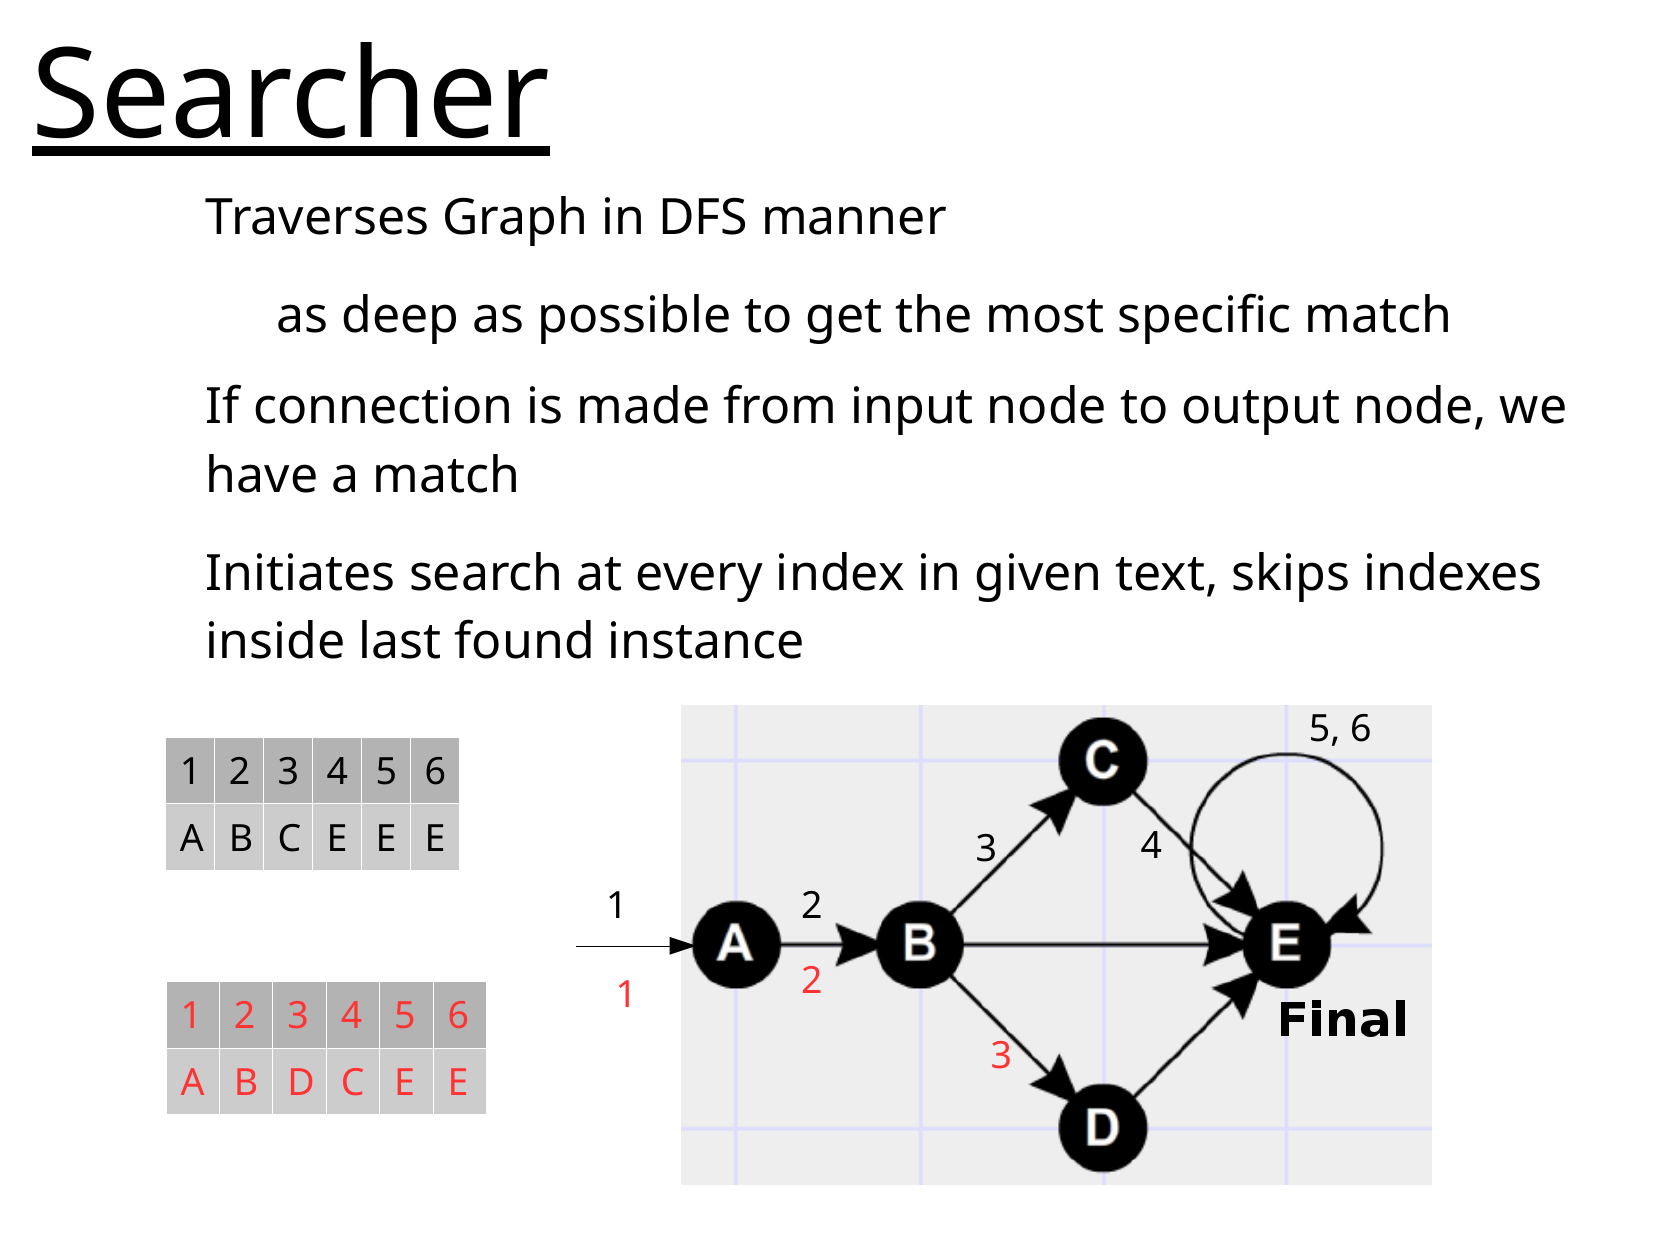

# Searcher
Traverses Graph in DFS manner
as deep as possible to get the most specific match
If connection is made from input node to output node, we have a match
Initiates search at every index in given text, skips indexes inside last found instance
5, 6
| 1 | 2 | 3 | 4 | 5 | 6 |
| --- | --- | --- | --- | --- | --- |
| A | B | C | E | E | E |
4
3
1
2
2
1
| 1 | 2 | 3 | 4 | 5 | 6 |
| --- | --- | --- | --- | --- | --- |
| A | B | D | C | E | E |
3